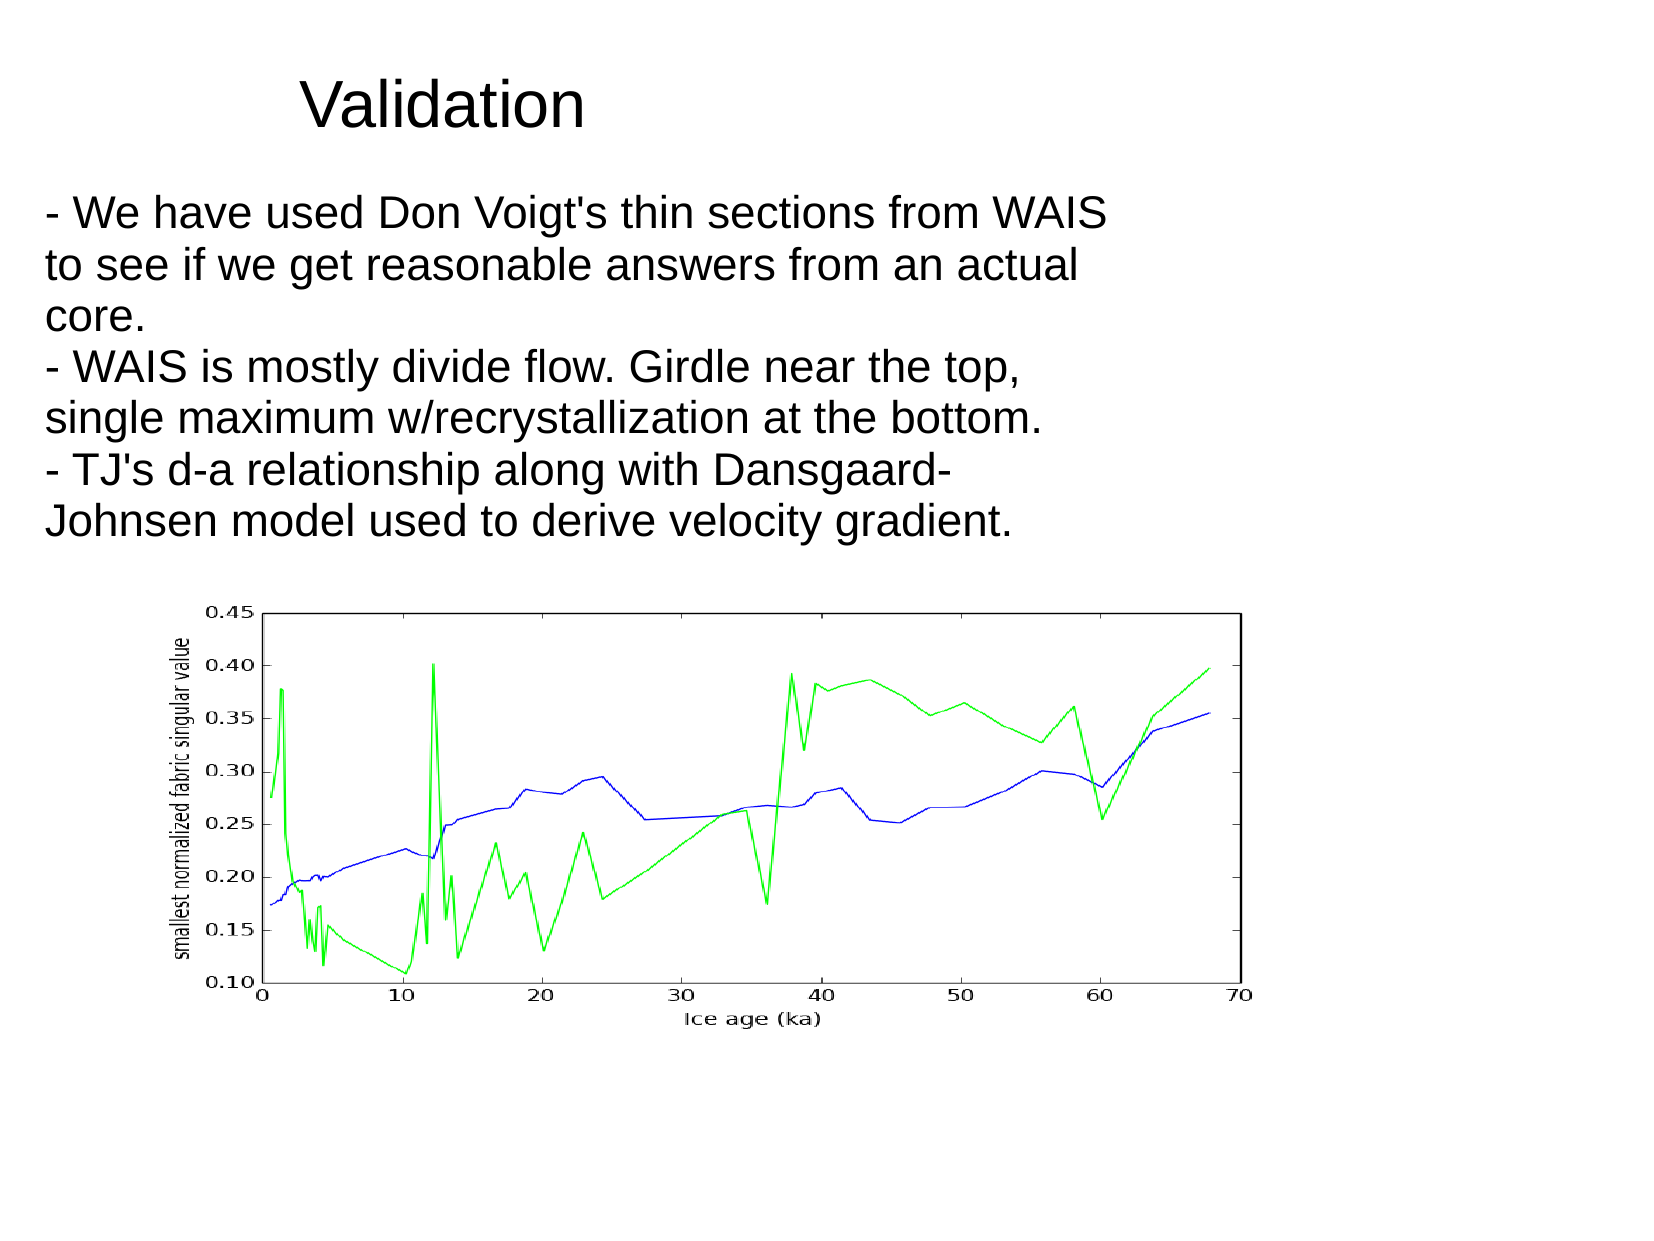

Validation
- We have used Don Voigt's thin sections from WAIS to see if we get reasonable answers from an actual core.
- WAIS is mostly divide flow. Girdle near the top, single maximum w/recrystallization at the bottom.
- TJ's d-a relationship along with Dansgaard-Johnsen model used to derive velocity gradient.